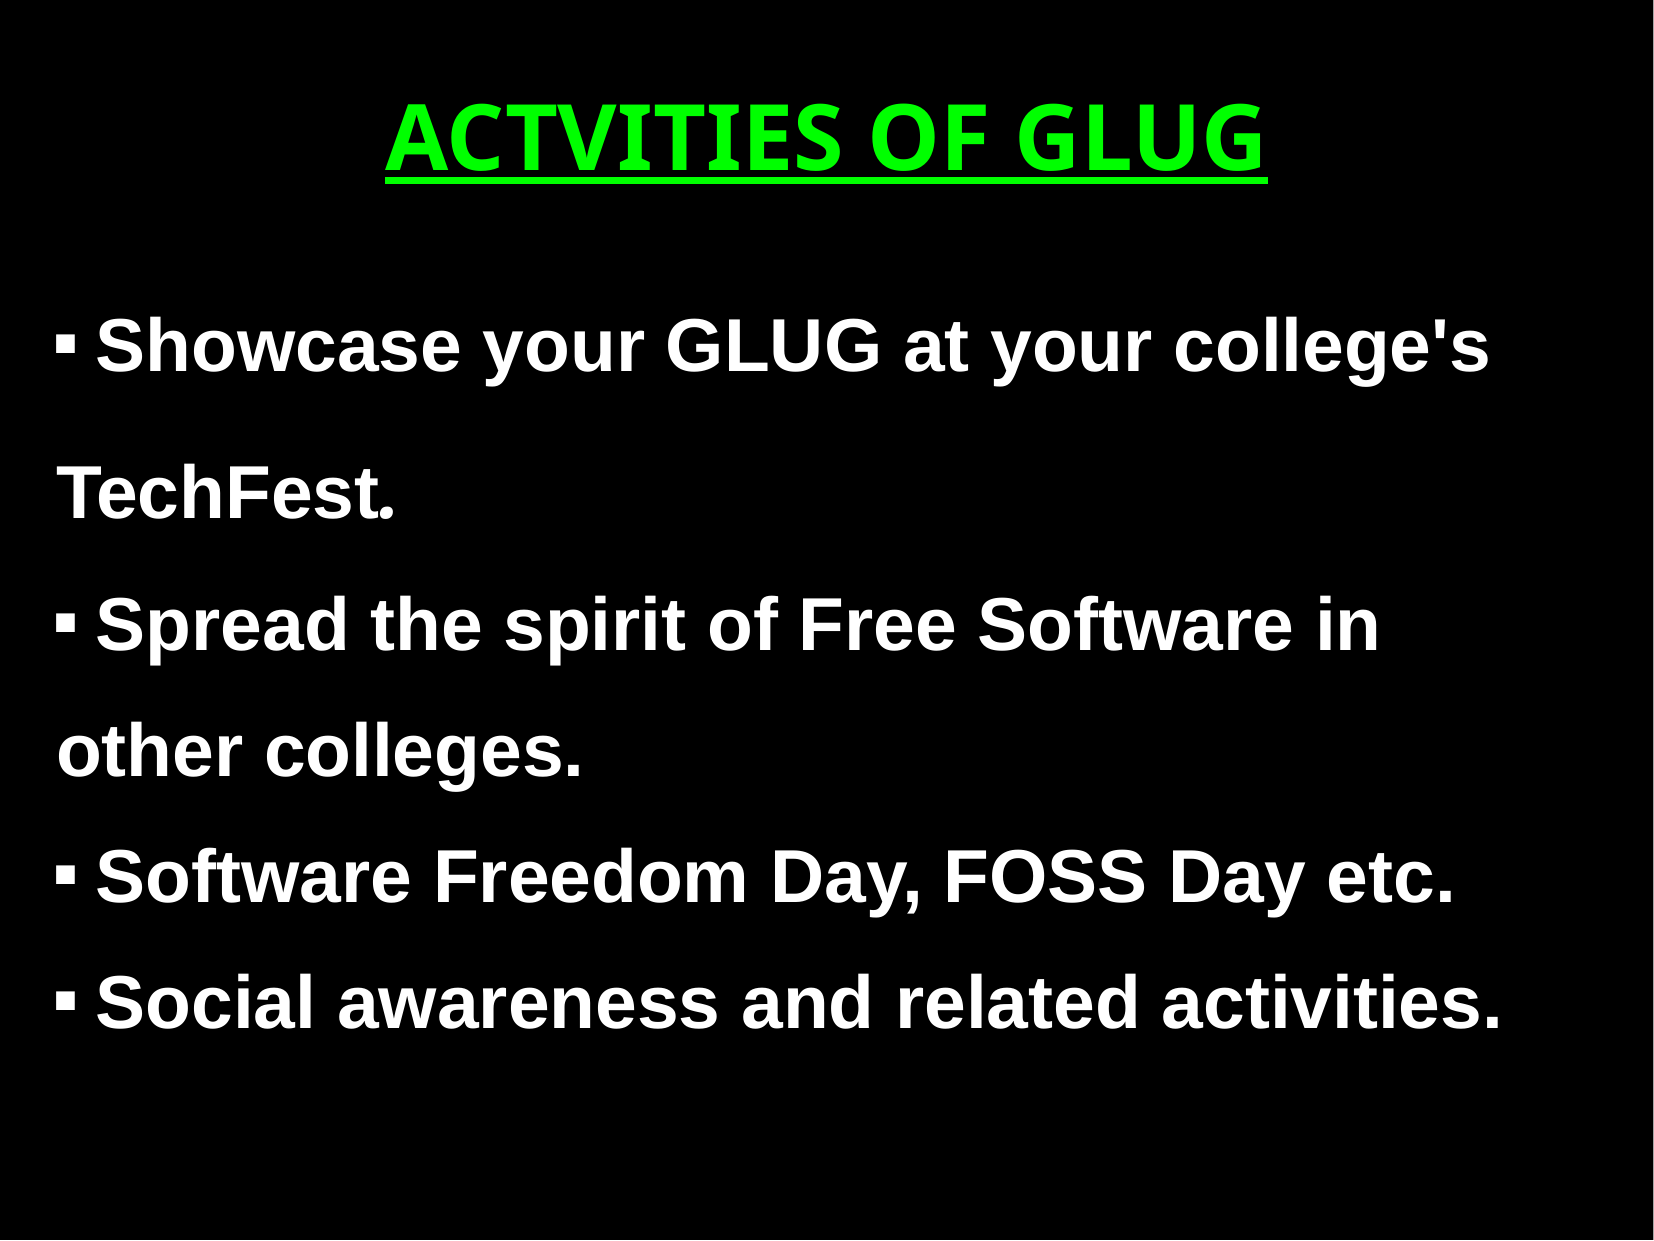

# ACTVITIES OF GLUG
 Showcase your GLUG at your college's TechFest.
 Spread the spirit of Free Software in other colleges.
 Software Freedom Day, FOSS Day etc.
 Social awareness and related activities.